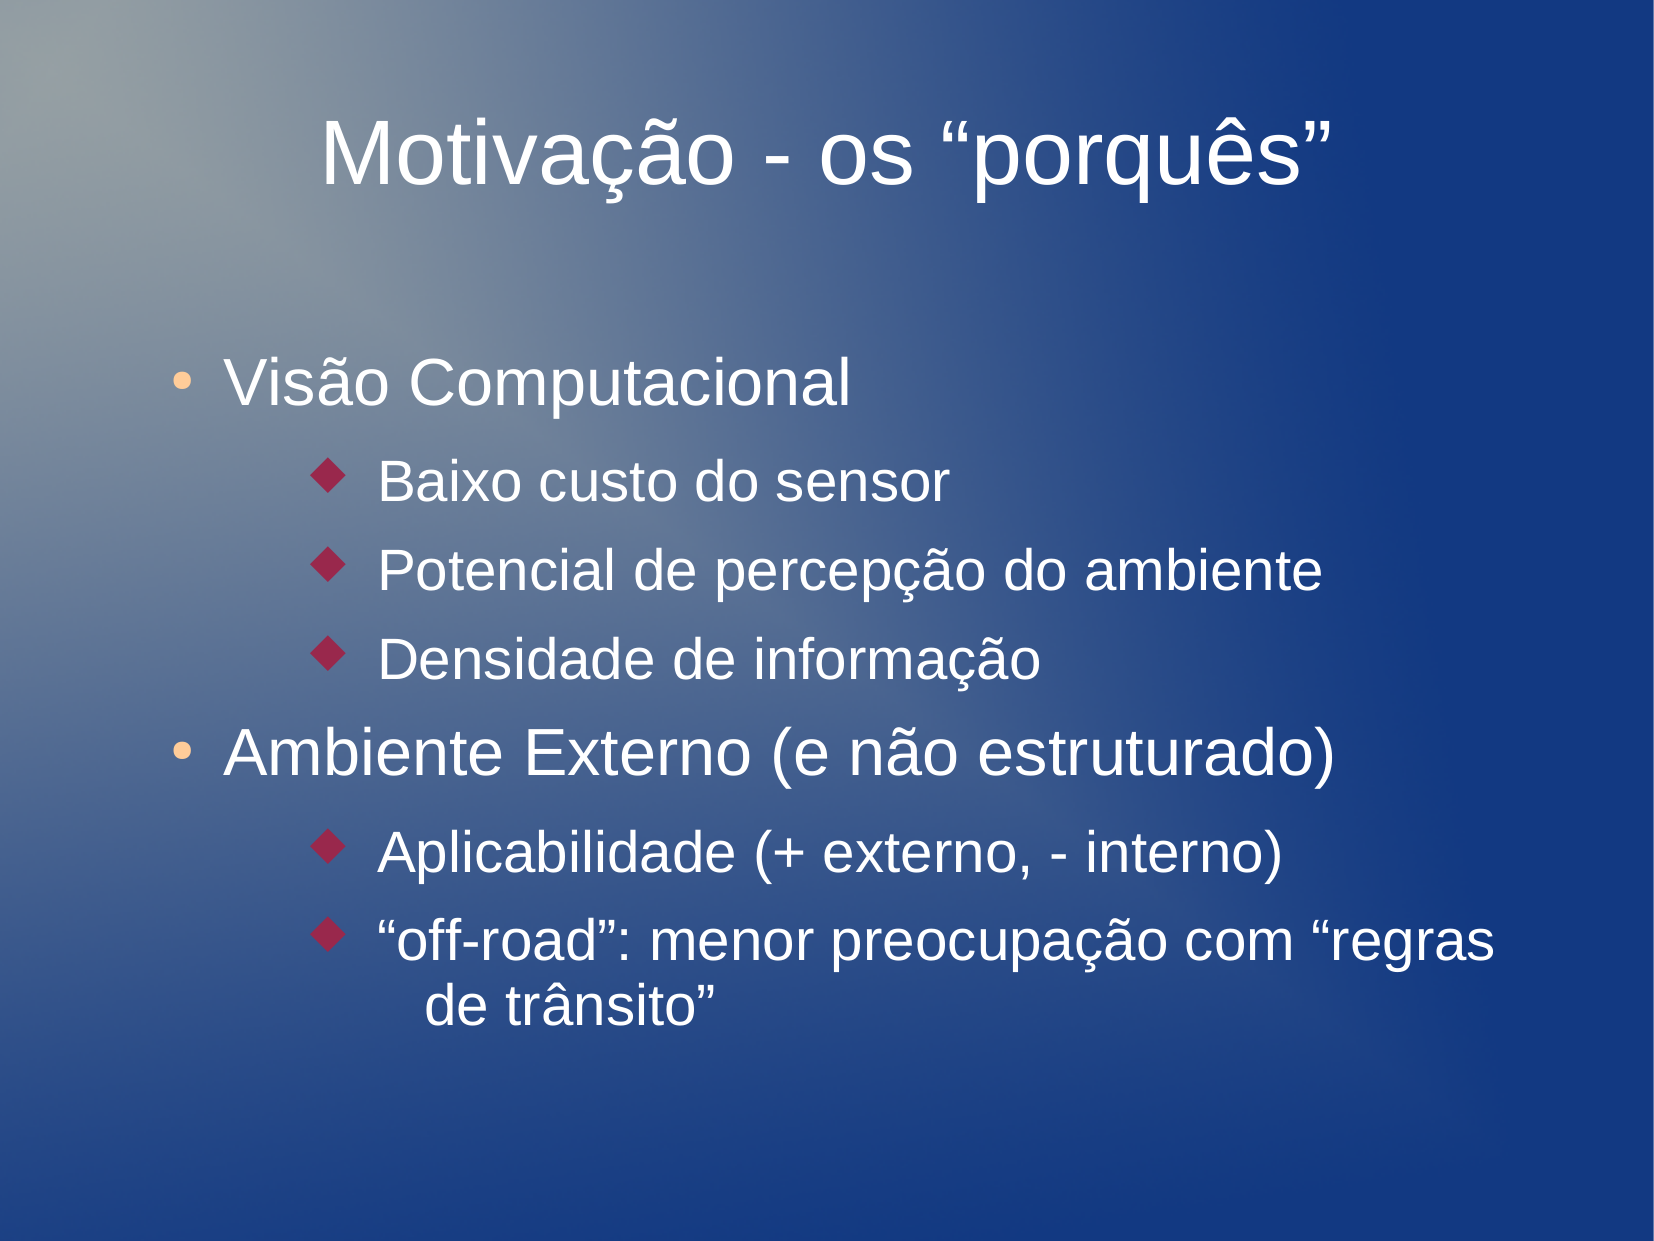

# Motivação - os “porquês”
Visão Computacional
Baixo custo do sensor
Potencial de percepção do ambiente
Densidade de informação
Ambiente Externo (e não estruturado)
Aplicabilidade (+ externo, - interno)
“off-road”: menor preocupação com “regras de trânsito”